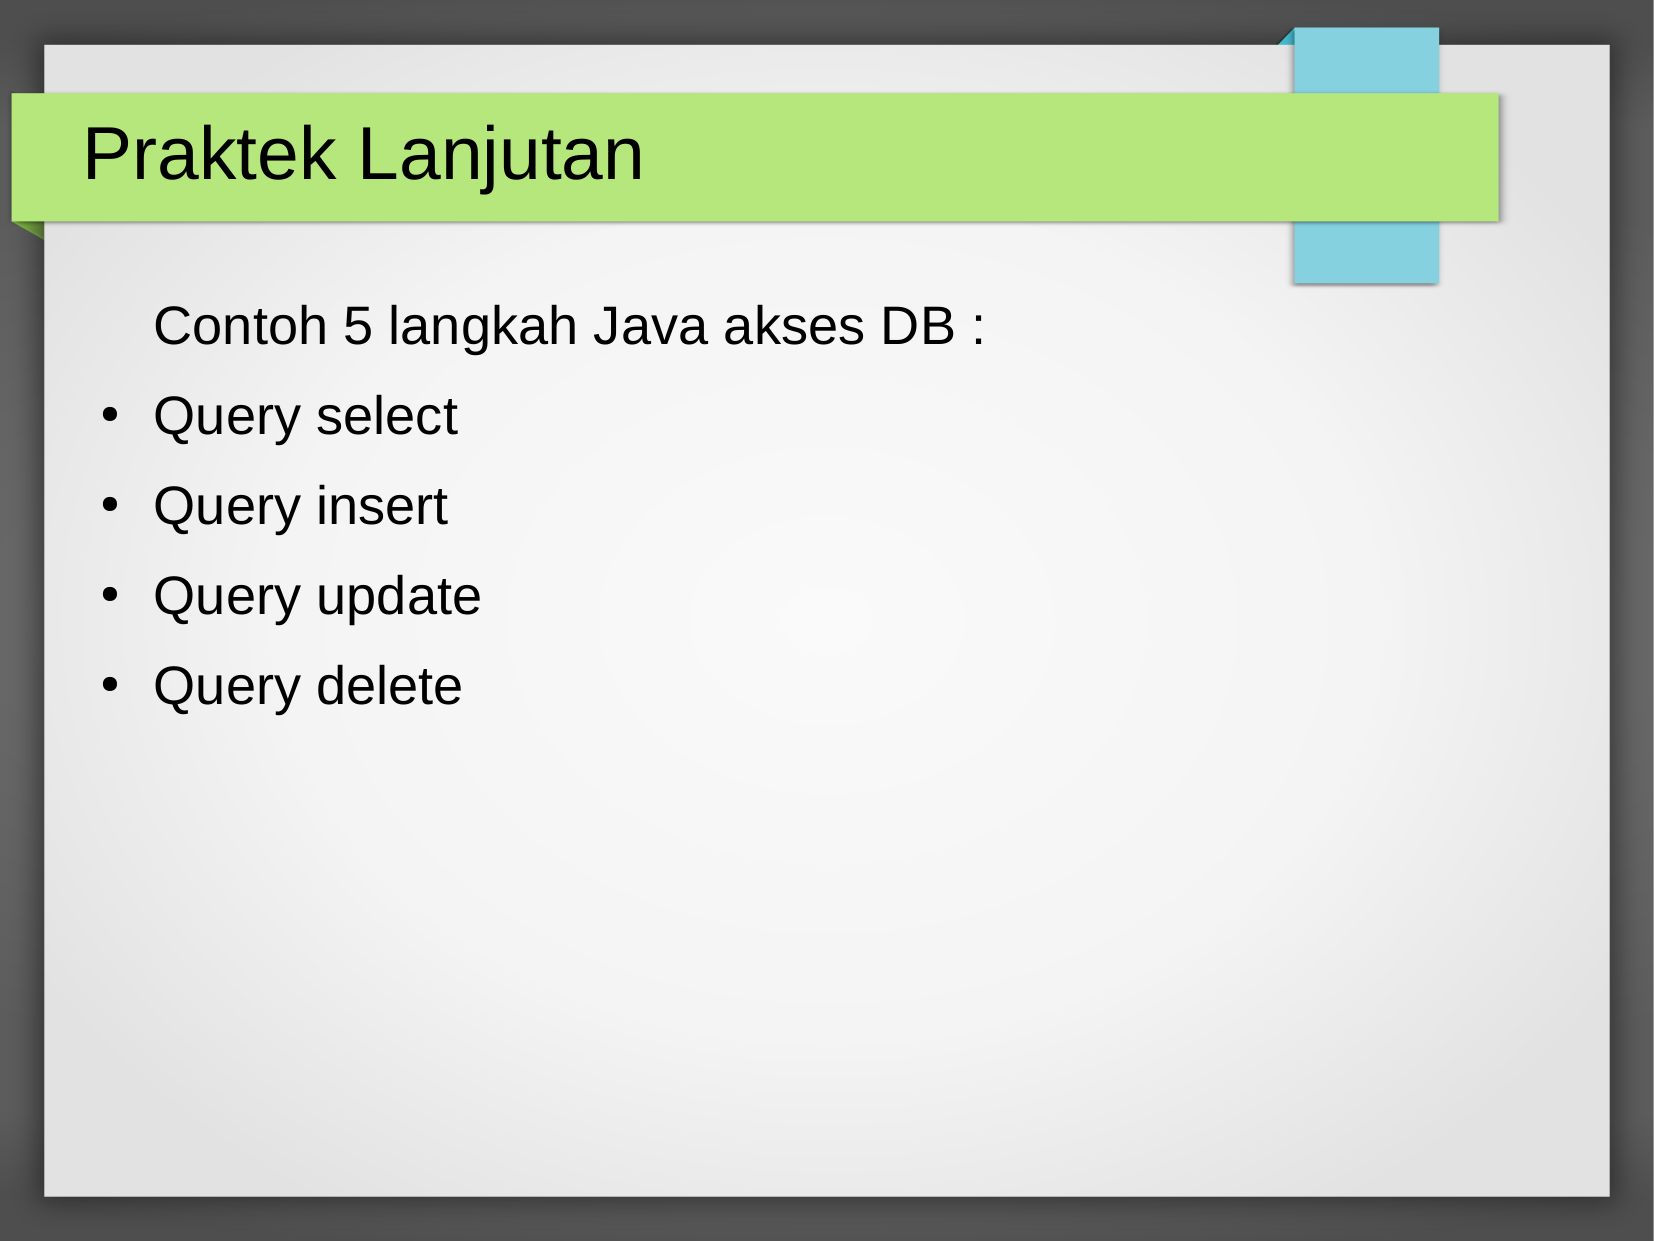

# Praktek Lanjutan
Contoh 5 langkah Java akses DB :
Query select
Query insert
Query update
Query delete